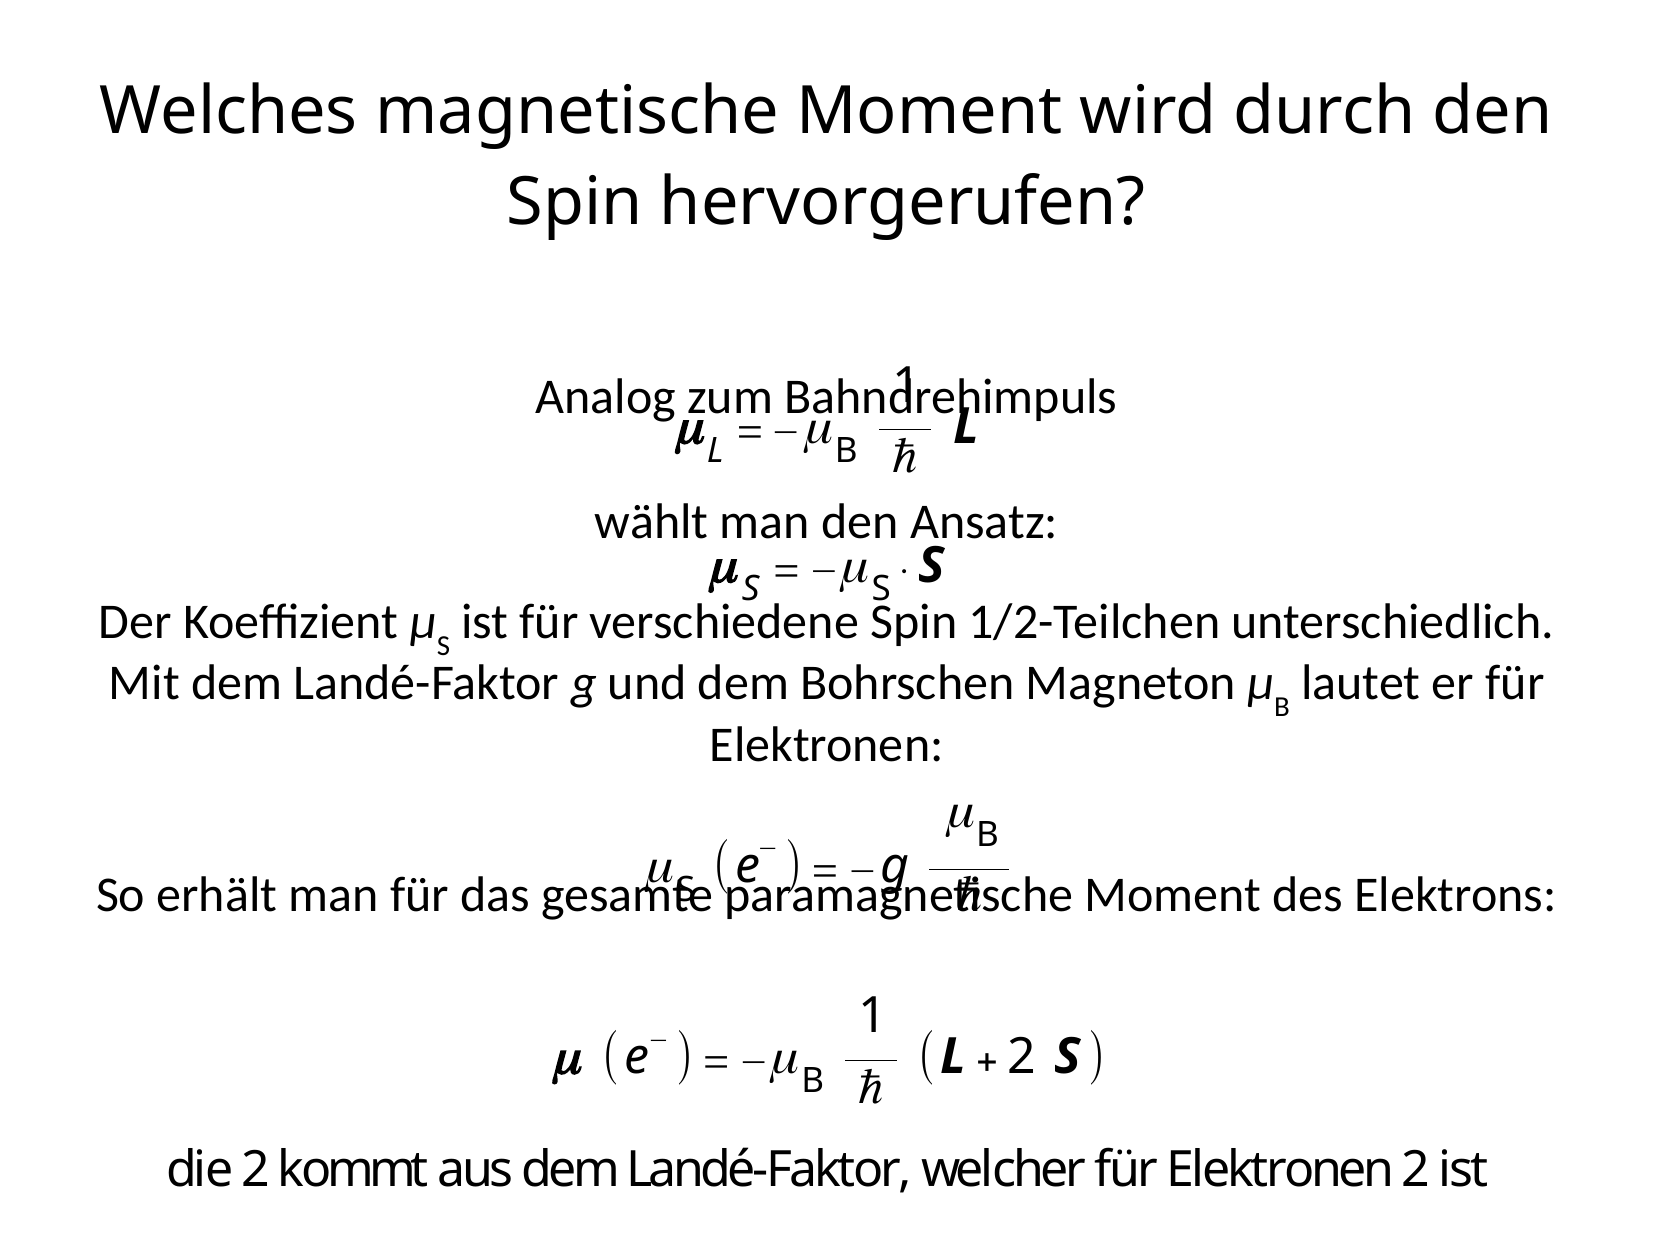

# Welches magnetische Moment wird durch den Spin hervorgerufen?
Analog zum Bahndrehimpuls
wählt man den Ansatz:
Der Koeffizient μS ist für verschiedene Spin 1/2-Teilchen unterschiedlich.
Mit dem Landé-Faktor g und dem Bohrschen Magneton μB lautet er für Elektronen:
So erhält man für das gesamte paramagnetische Moment des Elektrons: